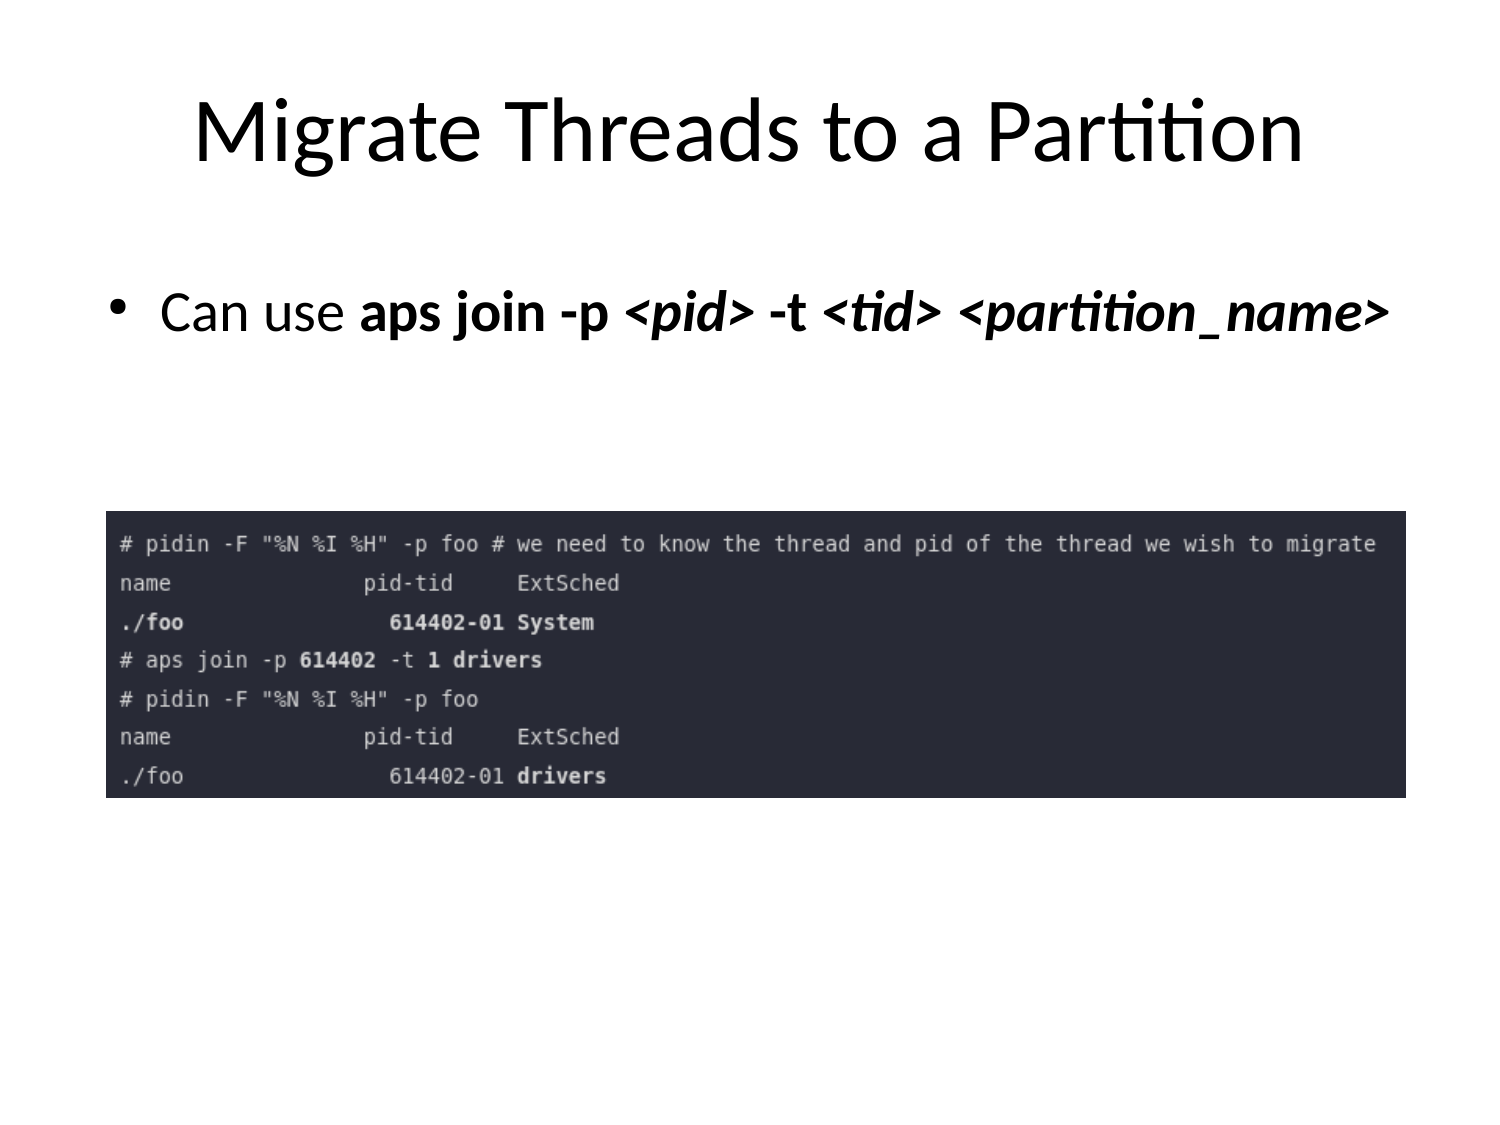

# Migrate Threads to a Partition
Can use aps join -p <pid> -t <tid> <partition_name>